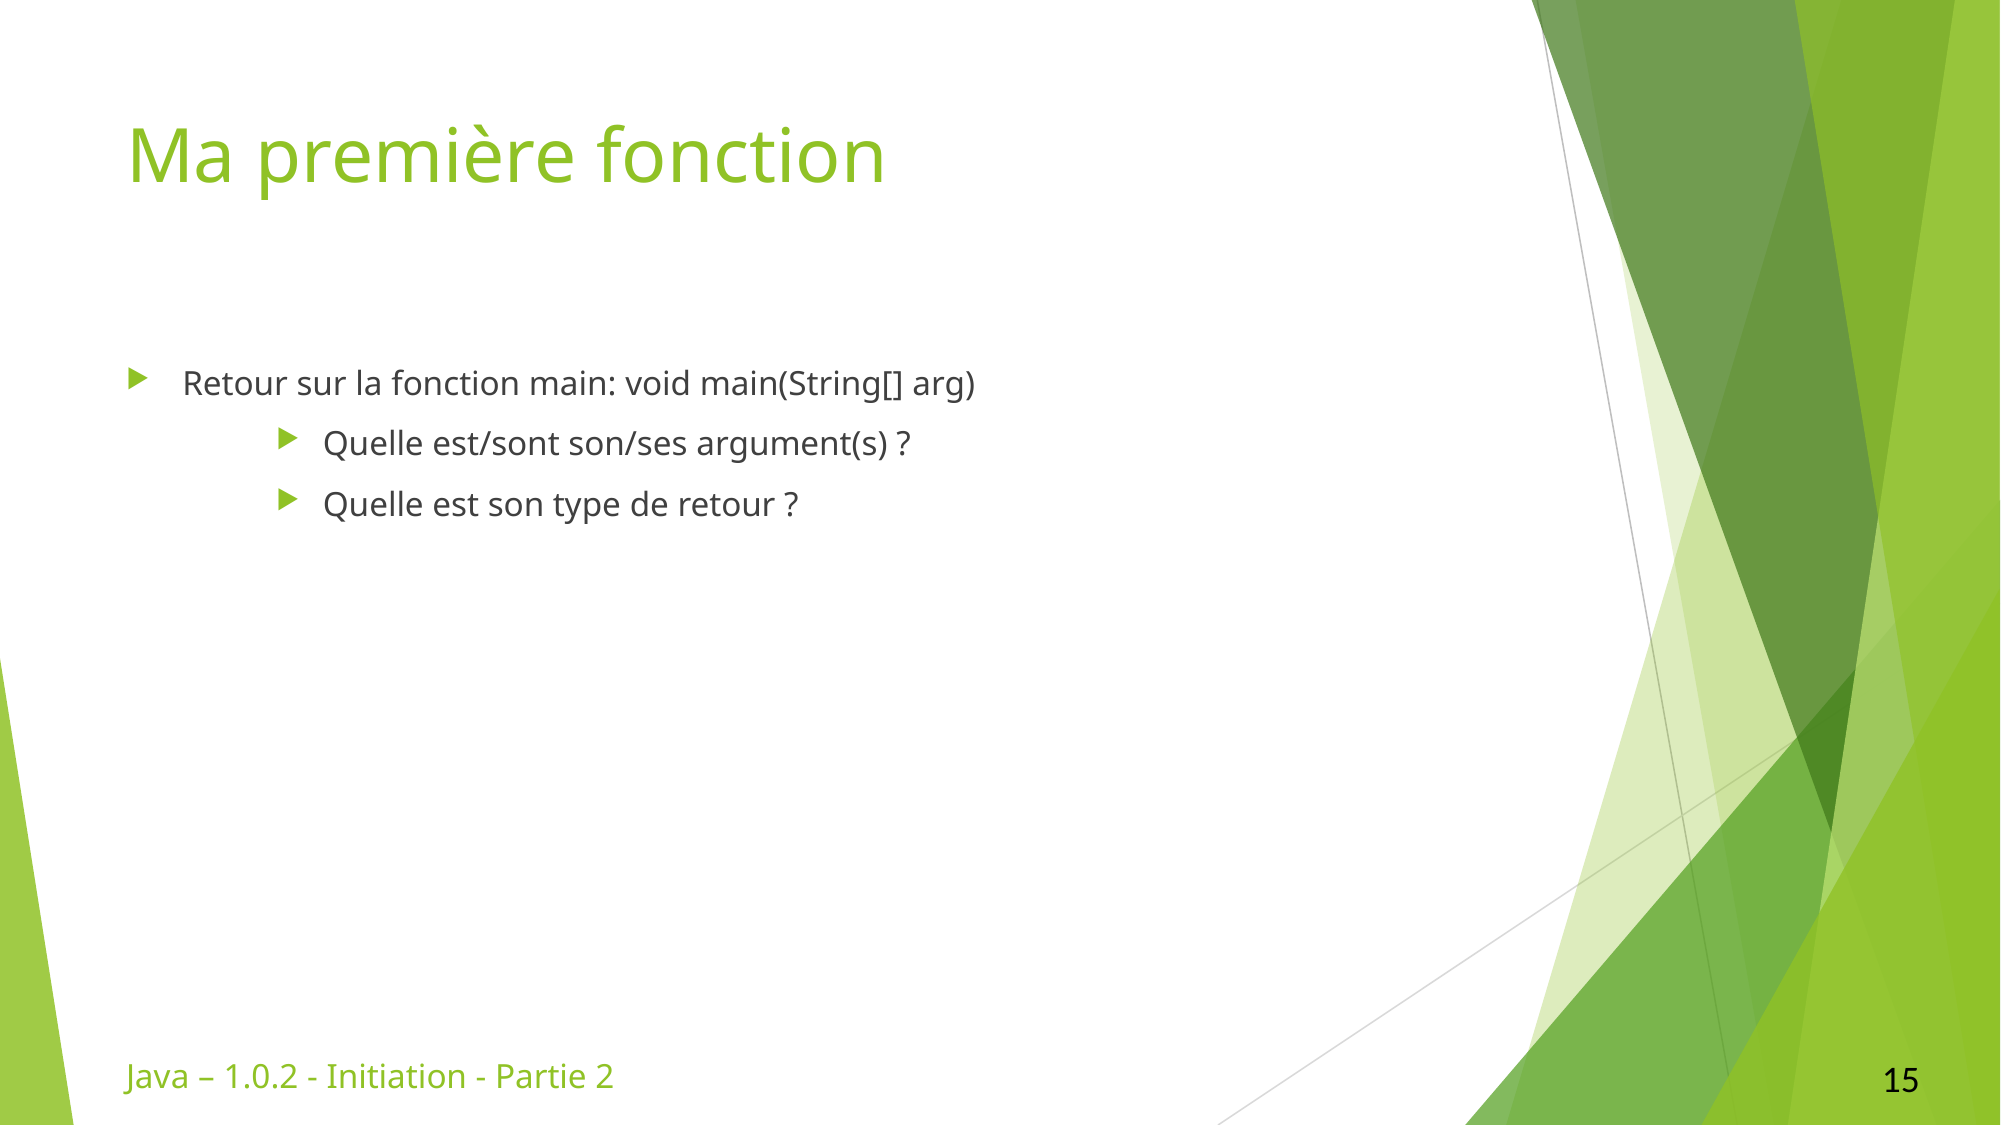

# Ma première fonction
Retour sur la fonction main: void main(String[] arg)
Quelle est/sont son/ses argument(s) ?
Quelle est son type de retour ?
Java – 1.0.2 - Initiation - Partie 2